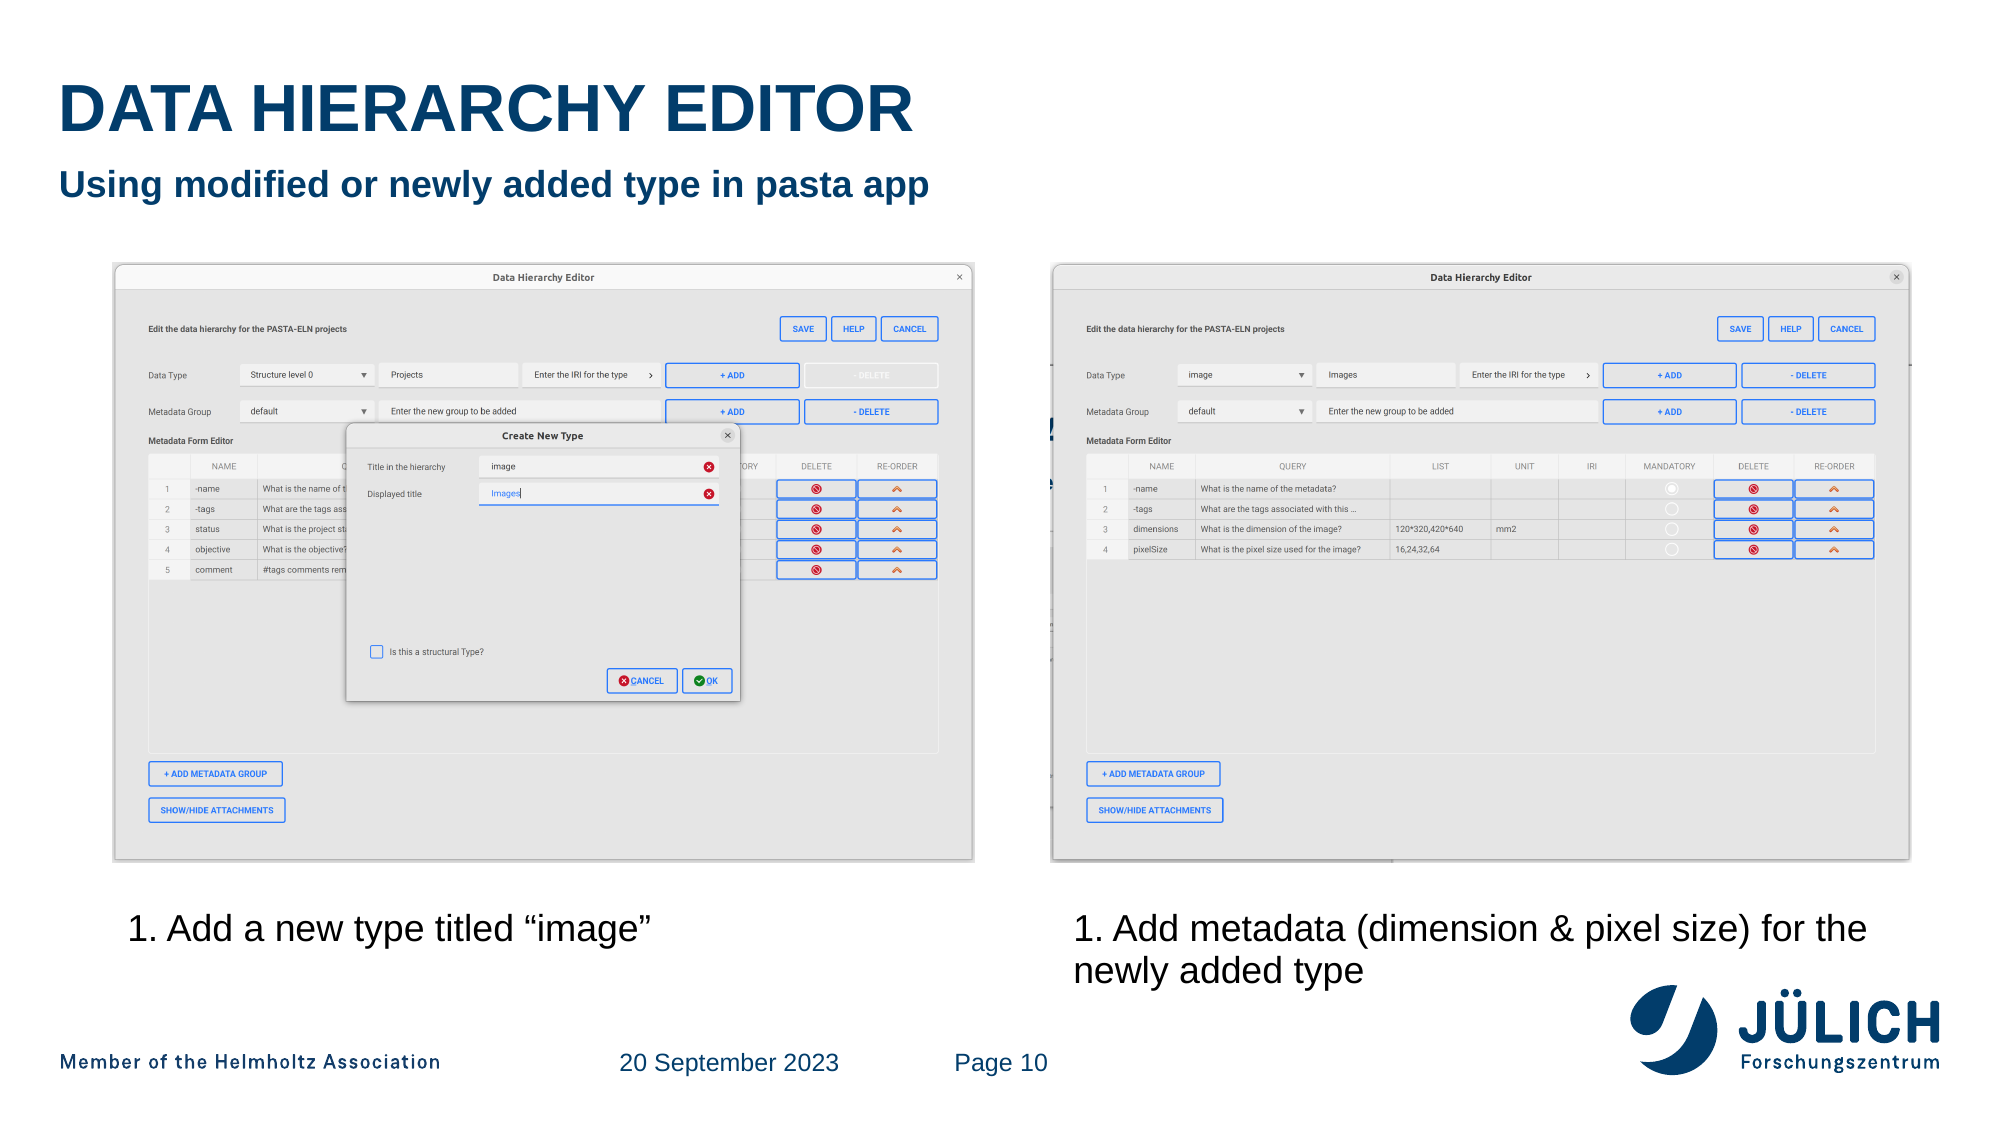

# Data Hierarchy Editor
Using modified or newly added type in pasta app
1. Add a new type titled “image”
1. Add metadata (dimension & pixel size) for the
newly added type
20 September 2023
Page